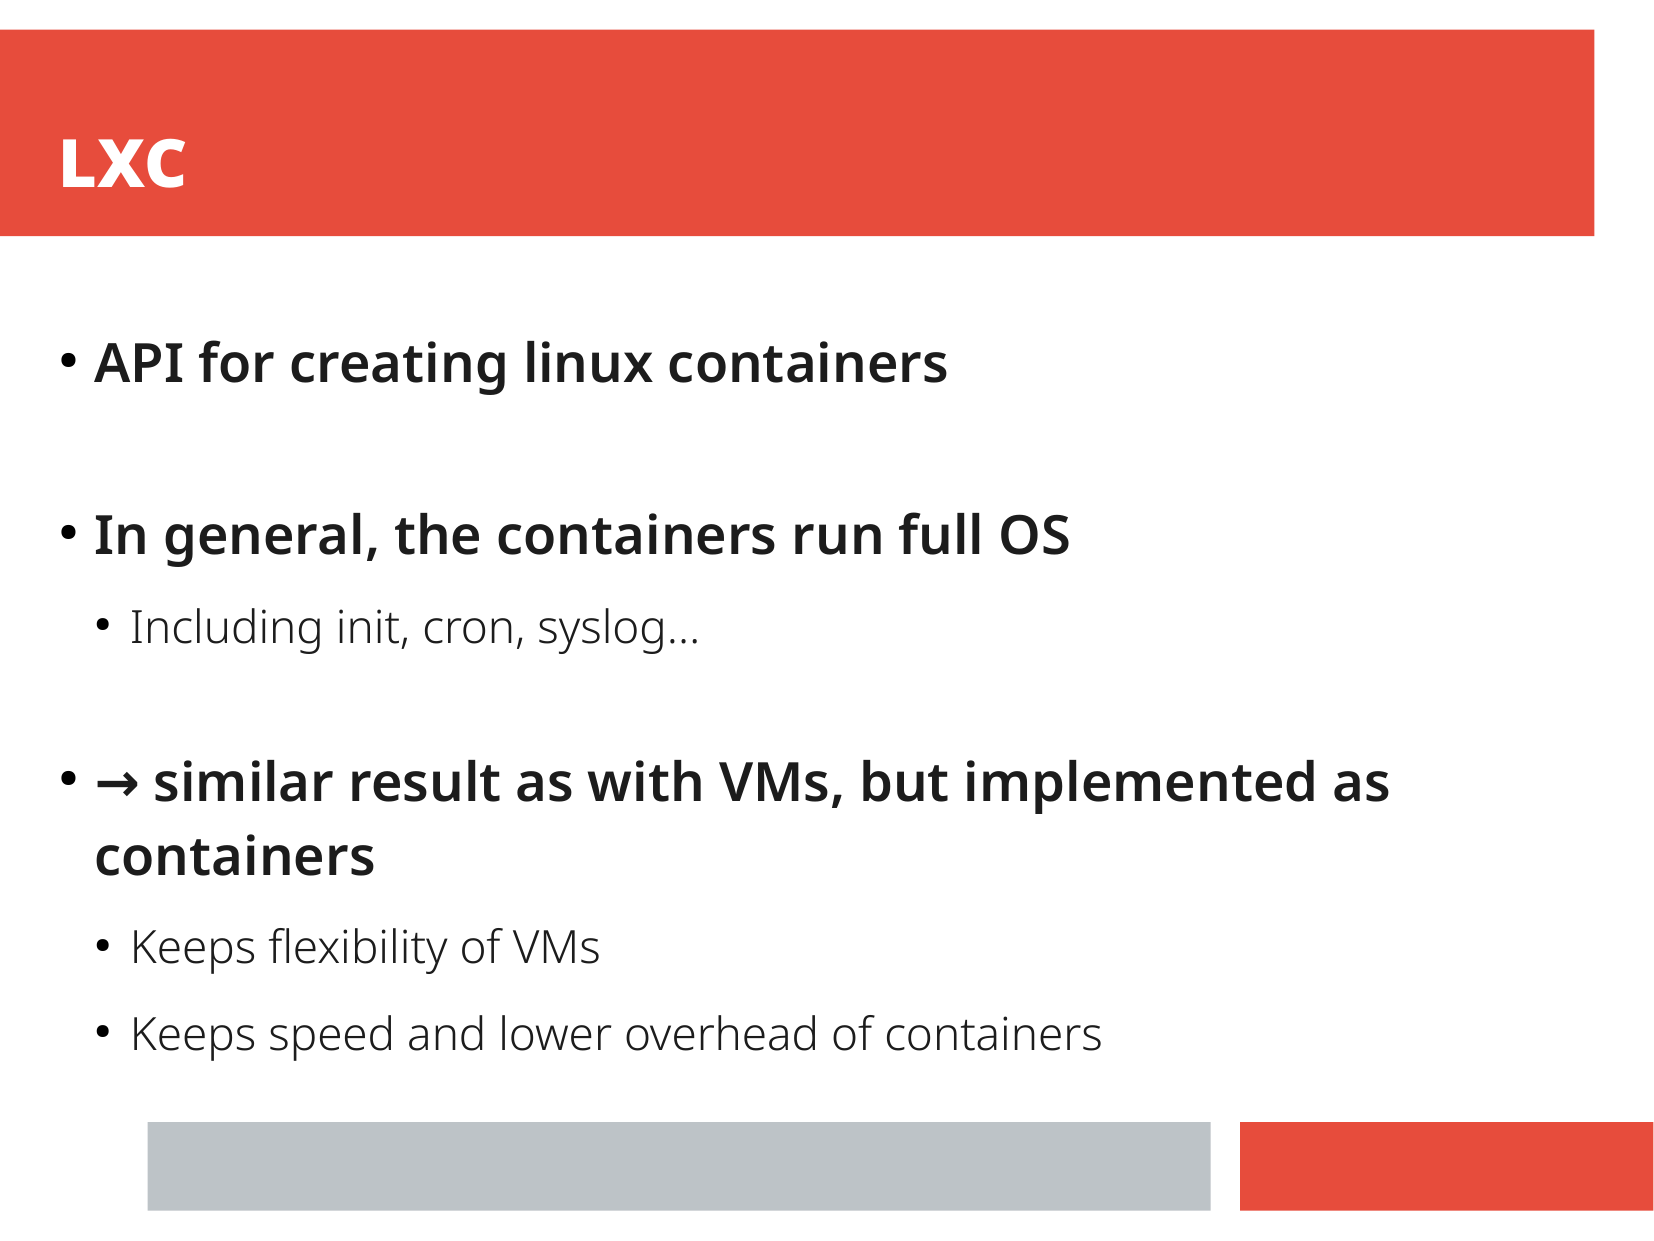

# LXC
API for creating linux containers
In general, the containers run full OS
Including init, cron, syslog…
→ similar result as with VMs, but implemented as containers
Keeps flexibility of VMs
Keeps speed and lower overhead of containers